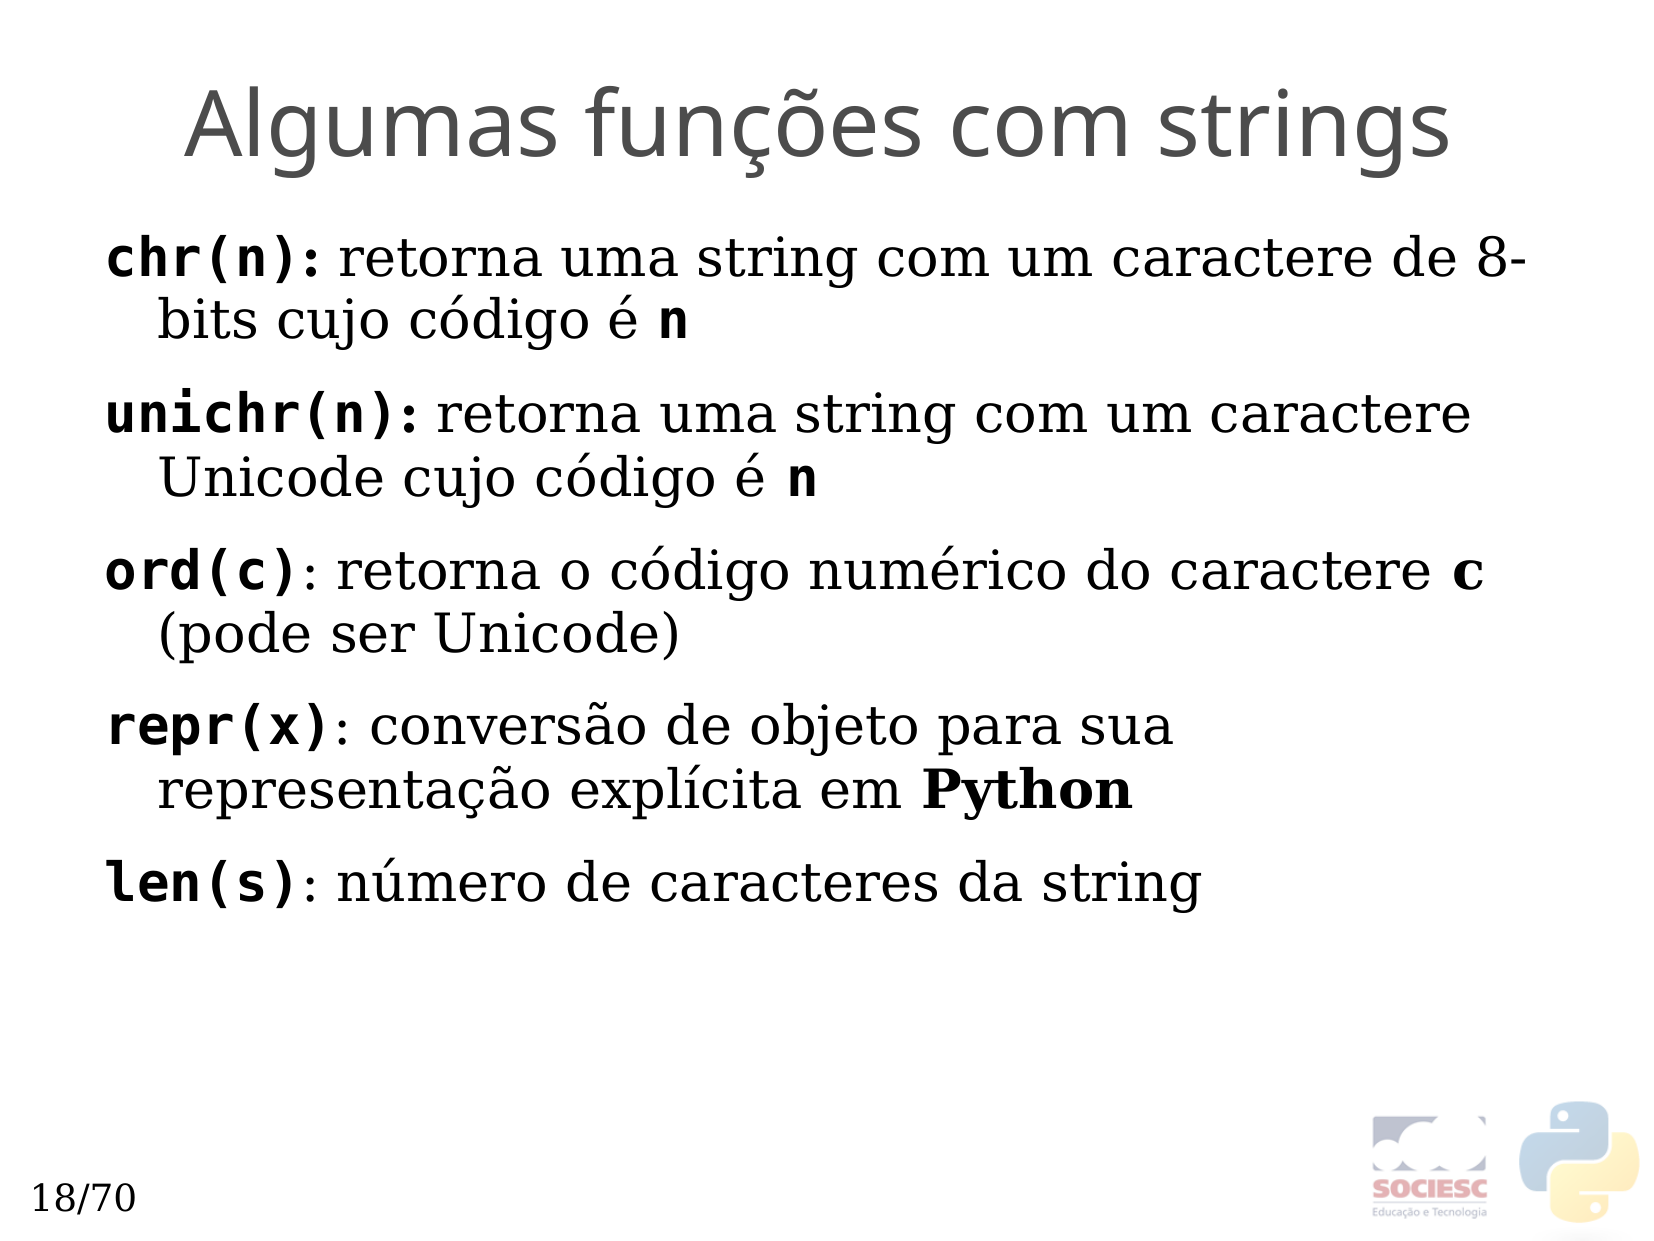

# Algumas funções com strings
chr(n): retorna uma string com um caractere de 8-bits cujo código é n
unichr(n): retorna uma string com um caractere Unicode cujo código é n
ord(c): retorna o código numérico do caractere c (pode ser Unicode)
repr(x): conversão de objeto para sua representação explícita em Python
len(s): número de caracteres da string